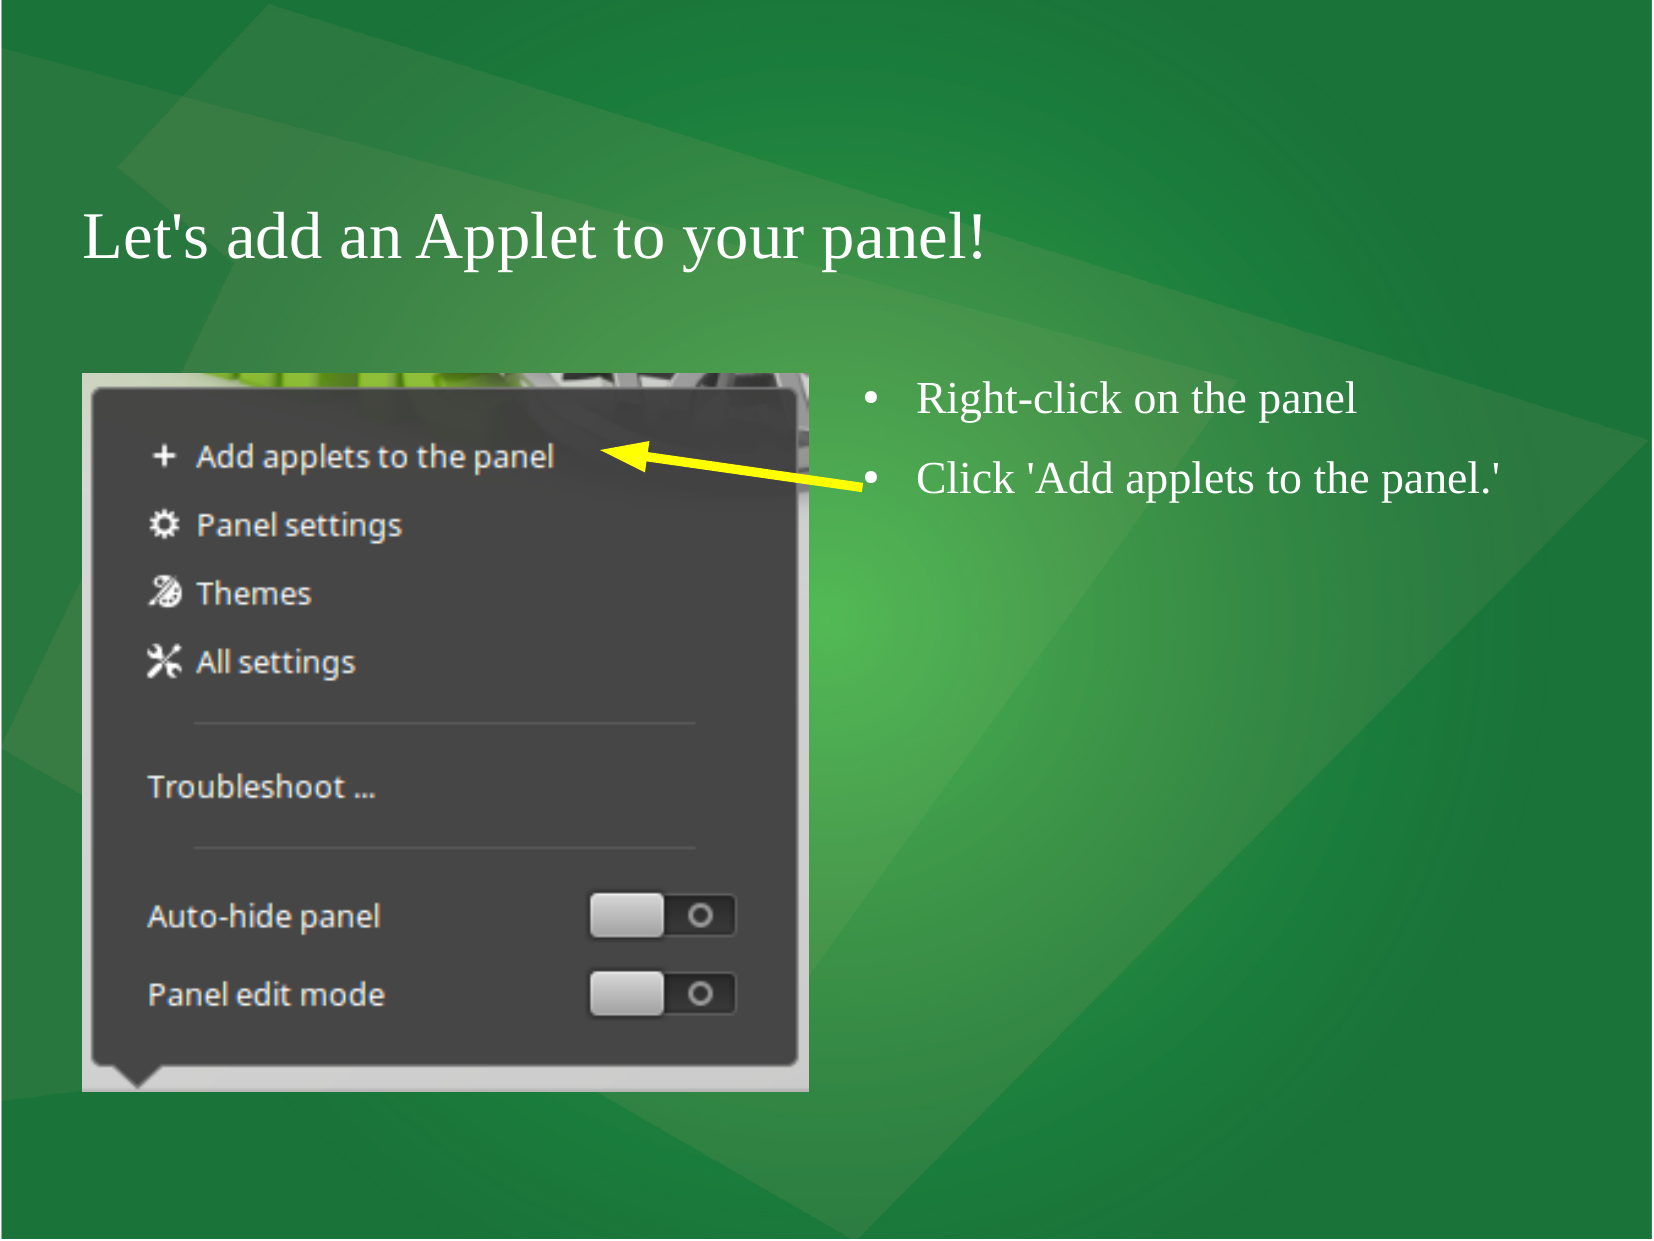

# Let's add an Applet to your panel!
Right-click on the panel
Click 'Add applets to the panel.'